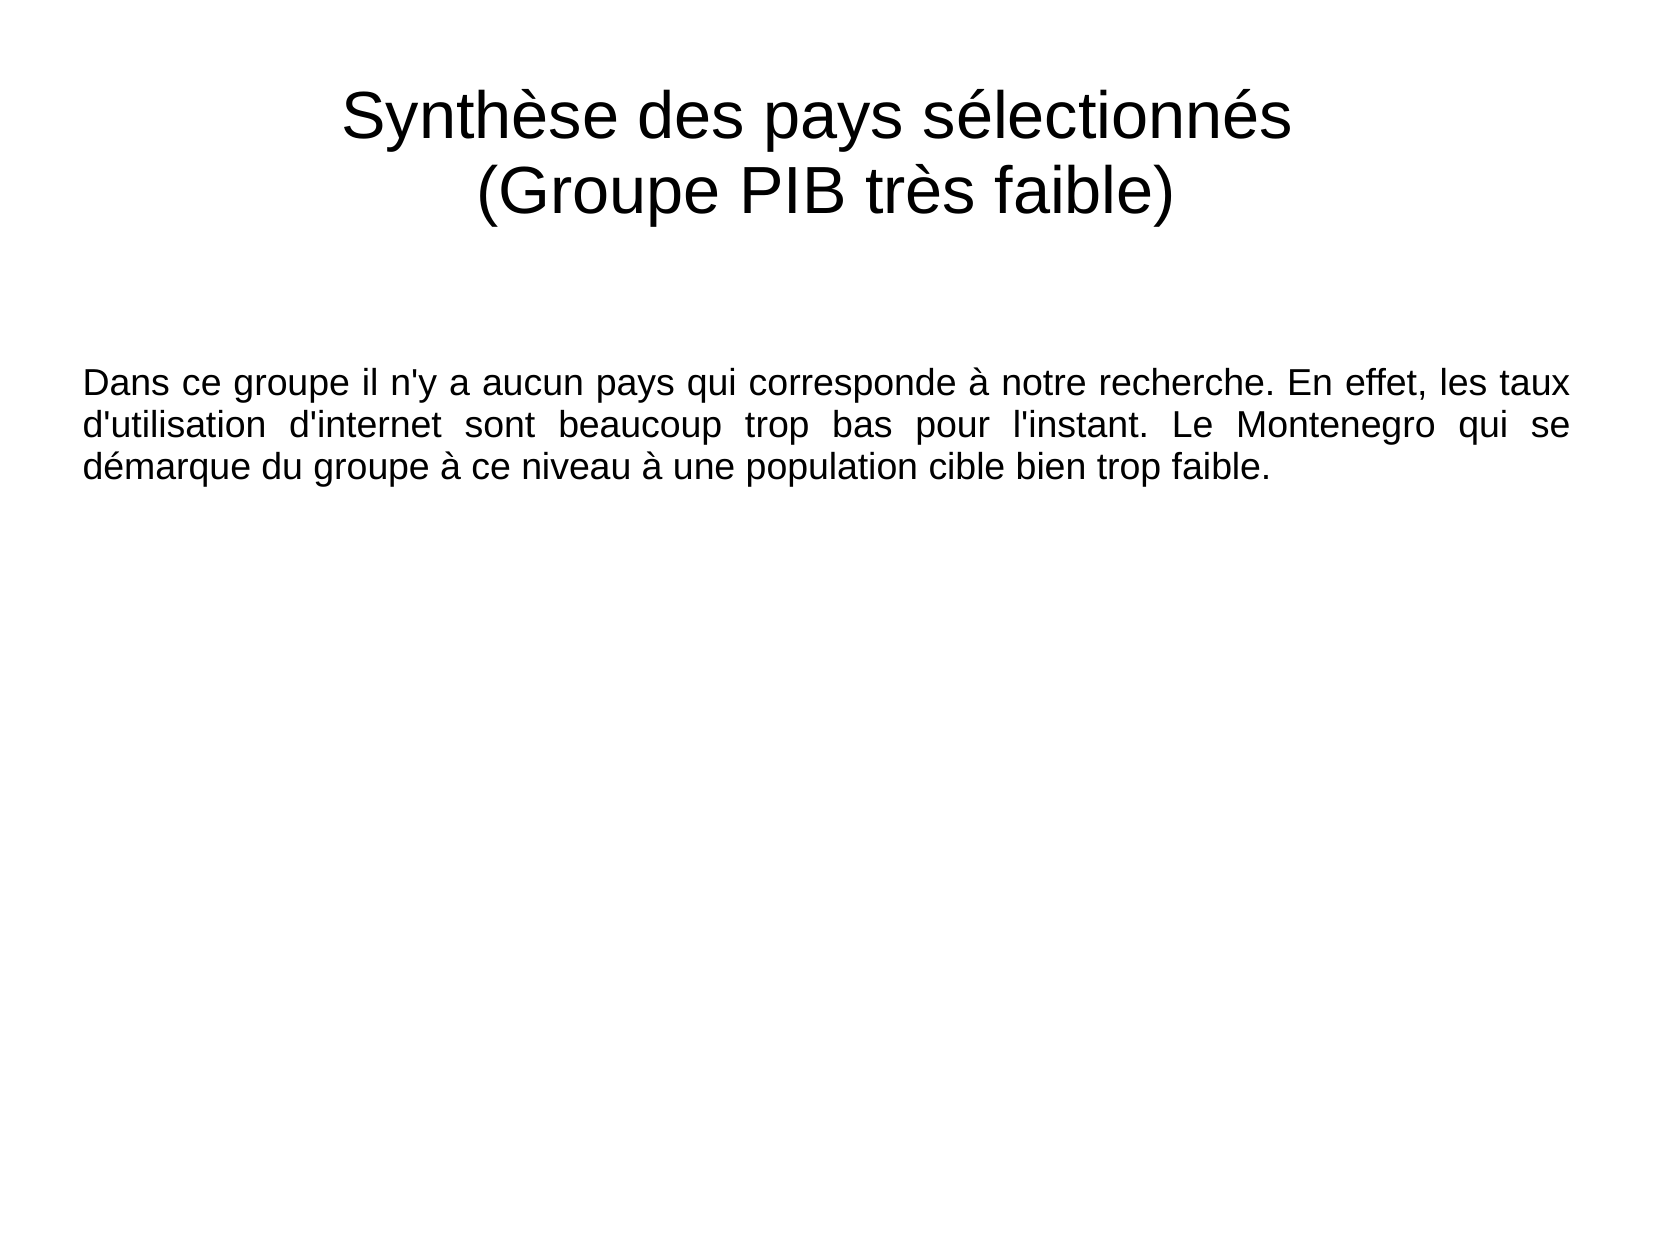

# Synthèse des pays sélectionnés (Groupe PIB très faible)
Dans ce groupe il n'y a aucun pays qui corresponde à notre recherche. En effet, les taux d'utilisation d'internet sont beaucoup trop bas pour l'instant. Le Montenegro qui se démarque du groupe à ce niveau à une population cible bien trop faible.